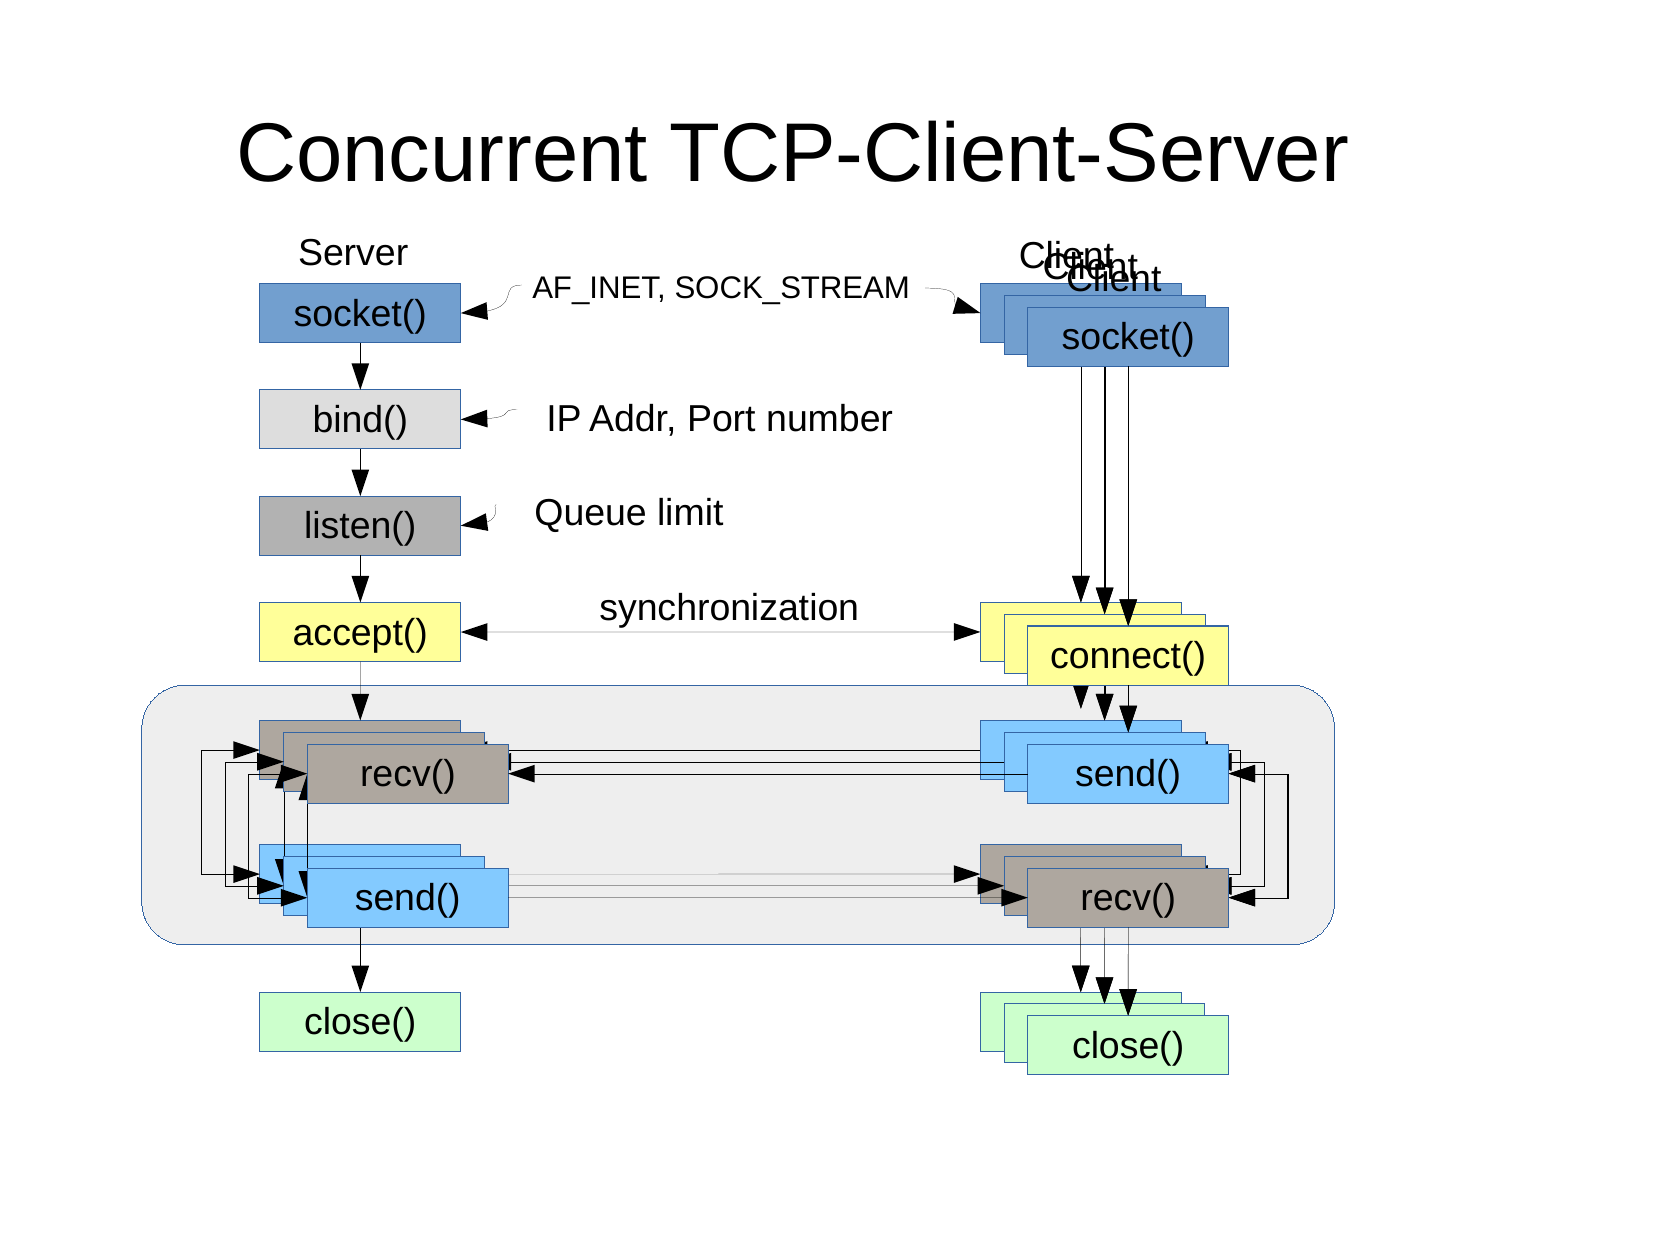

Concurrent TCP-Client-Server
Server
Client
Client
Client
AF_INET, SOCK_STREAM
Socket()
Socket()
Socket()
Socket()
socket()
socket()
Socket()
Socket()
Socket()
socket()
Socket()
Socket()
Socket()
socket()
IP Addr, Port number
bind()
bind()
Queue limit
Listen()
listen()
synchronization
Accept()
Accept()
connect()
Accept()
accept()
connect()
Accept()
connect()
Accept()
connect()
Accept()
connect()
Accept()
connect()
recv()
send()
send()
recv()
send()
send()
send()
recv()
send()
send()
recv()
send()
recv()
send()
send()
recv()
recv()
recv()
send()
recv()
send()
close()
close()
close()
close()
close()
close()
close()